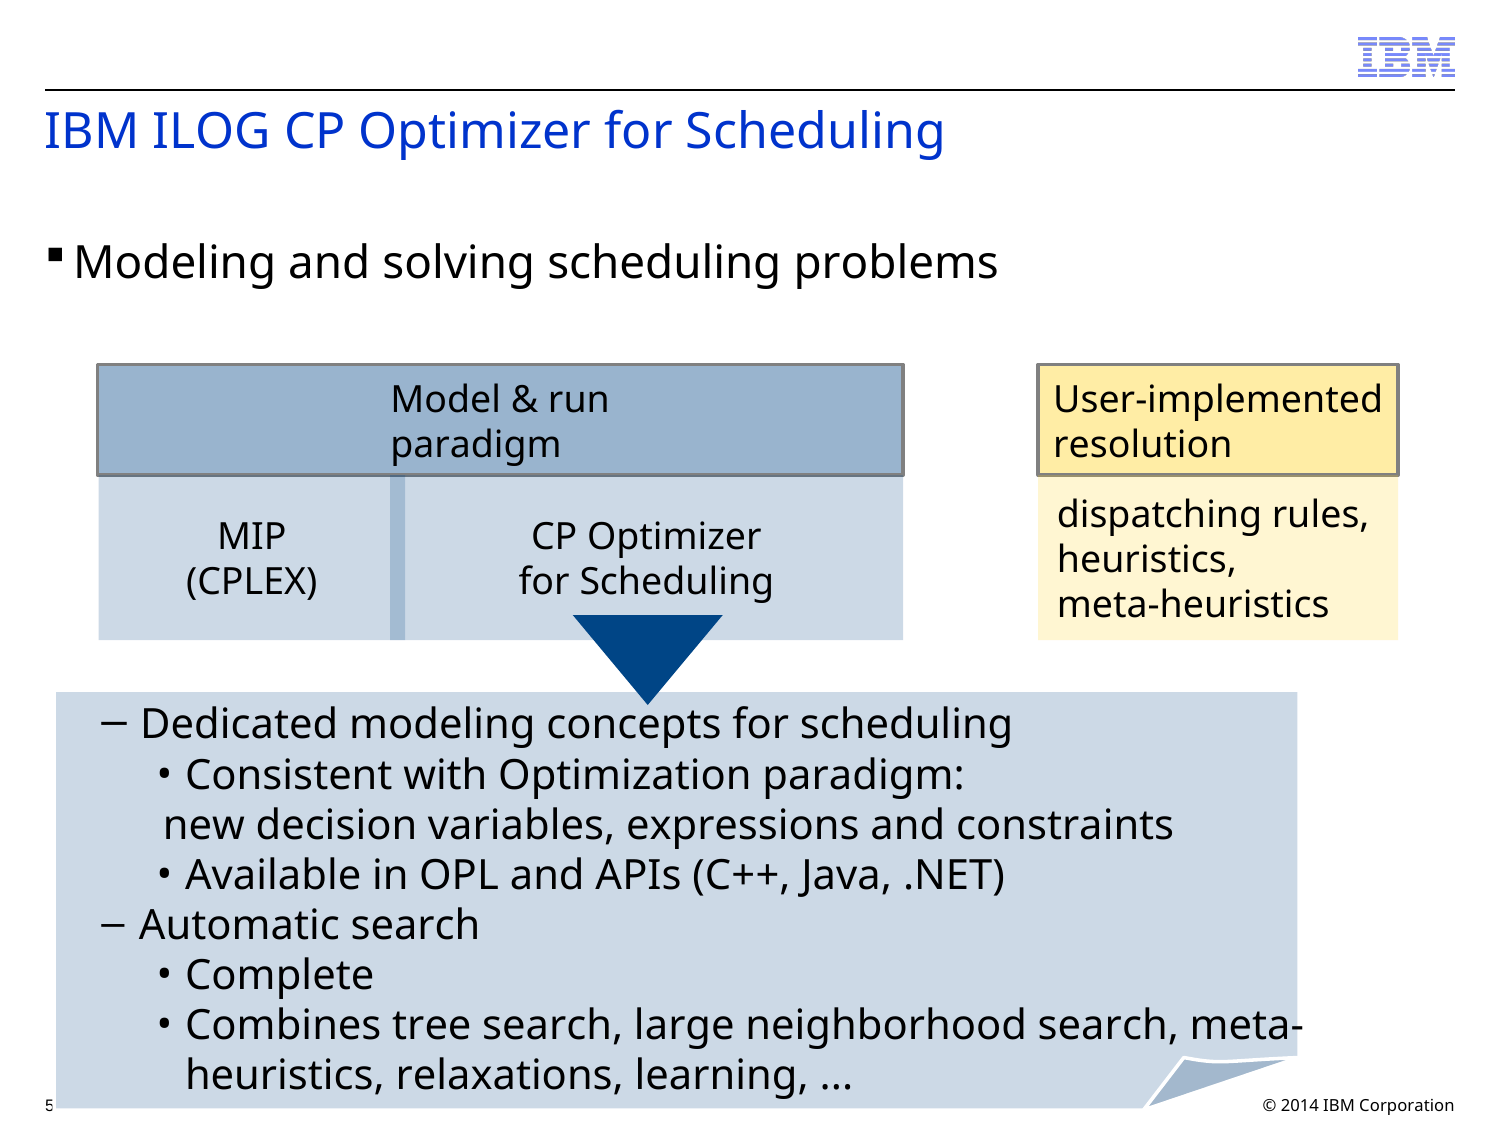

# IBM ILOG CP Optimizer for Scheduling
Modeling and solving scheduling problems
 Dedicated modeling concepts for scheduling
Consistent with Optimization paradigm:
 new decision variables, expressions and constraints
Available in OPL and APIs (C++, Java, .NET)
 Automatic search
Complete
Combines tree search, large neighborhood search, meta-heuristics, relaxations, learning, ...
Model & run
paradigm
User-implemented
resolution
MIP
(CPLEX)
CP Optimizer
for Scheduling
dispatching rules,
heuristics,
meta-heuristics
5